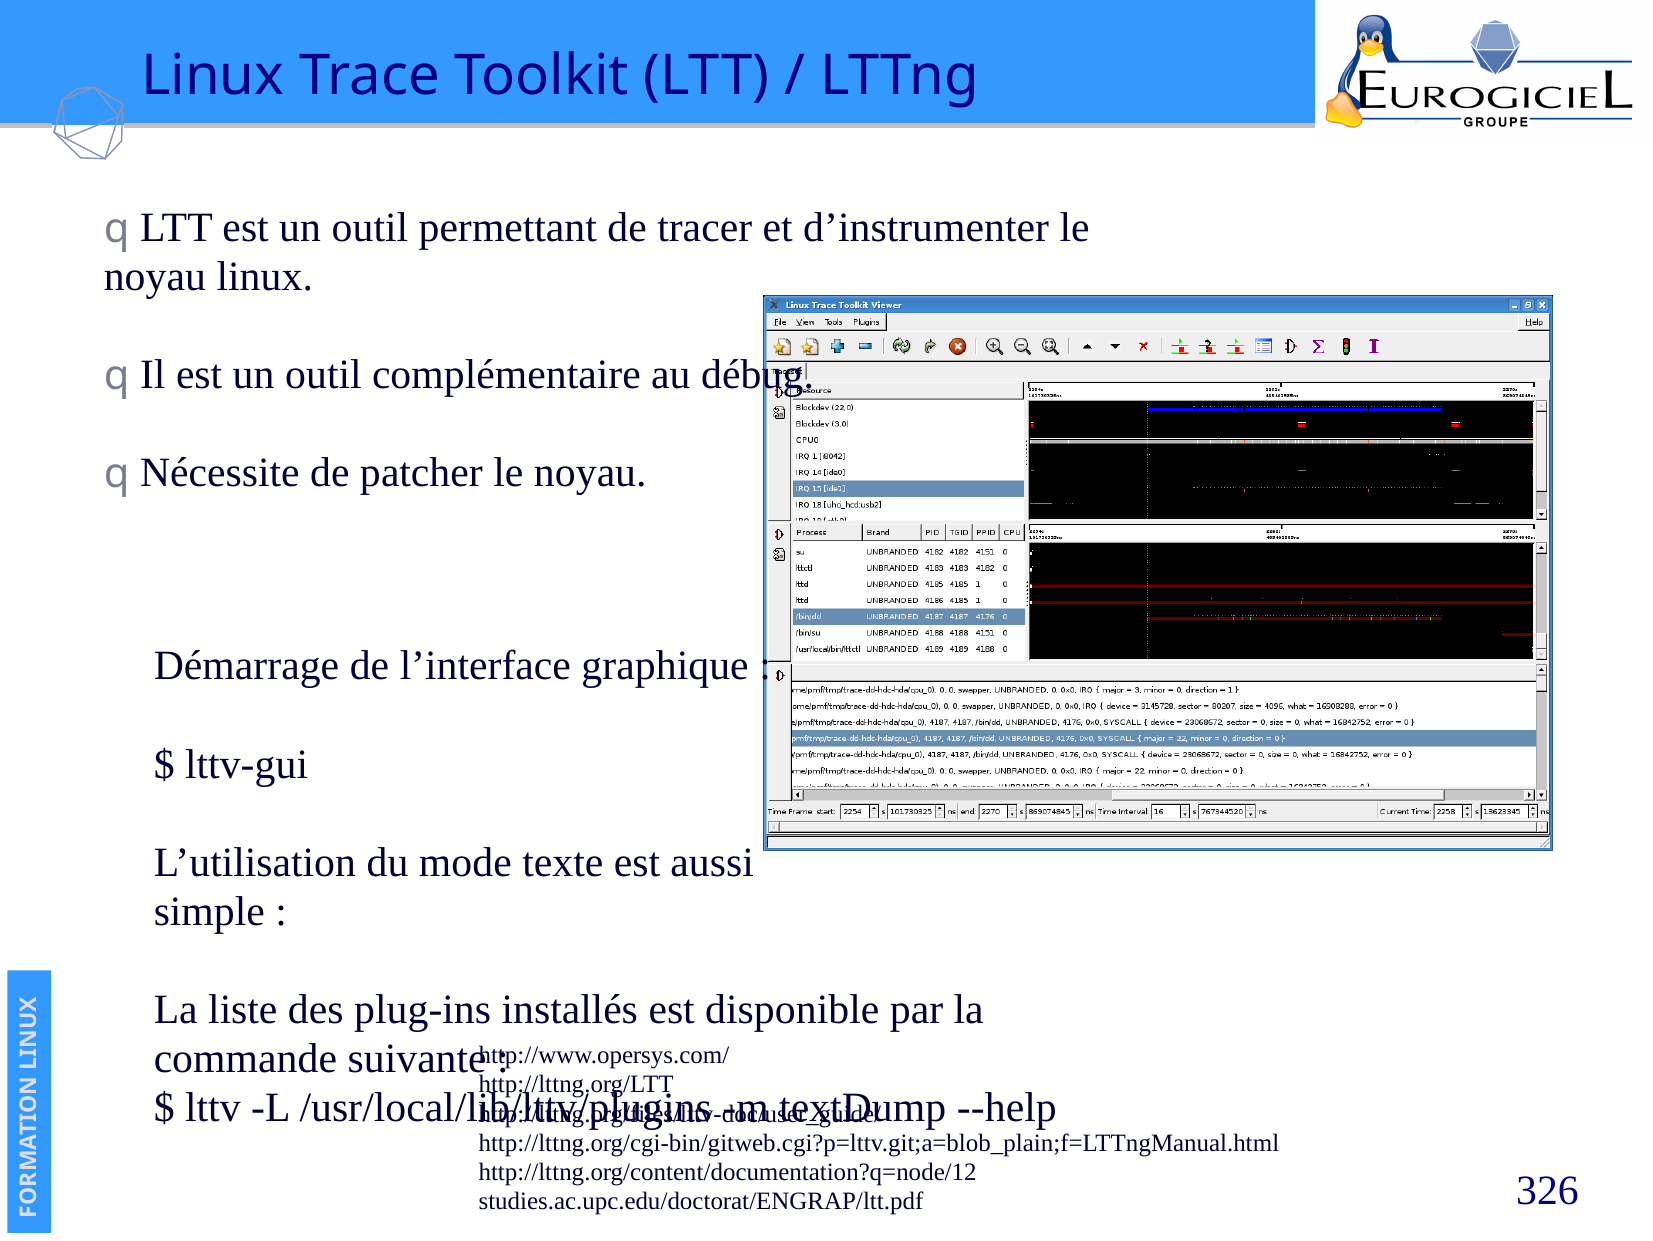

# Linux Trace Toolkit (LTT) / LTTng
 LTT est un outil permettant de tracer et d’instrumenter le noyau linux.
 Il est un outil complémentaire au débug.
 Nécessite de patcher le noyau.
Démarrage de l’interface graphique :
$ lttv-gui
L’utilisation du mode texte est aussi
simple :
La liste des plug-ins installés est disponible par la commande suivante :
$ lttv -L /usr/local/lib/lttv/plugins -m textDump --help
http://www.opersys.com/
http://lttng.org/LTT
http://lttng.org/files/lttv-doc/user_guide/
http://lttng.org/cgi-bin/gitweb.cgi?p=lttv.git;a=blob_plain;f=LTTngManual.html
http://lttng.org/content/documentation?q=node/12
studies.ac.upc.edu/doctorat/ENGRAP/ltt.pdf